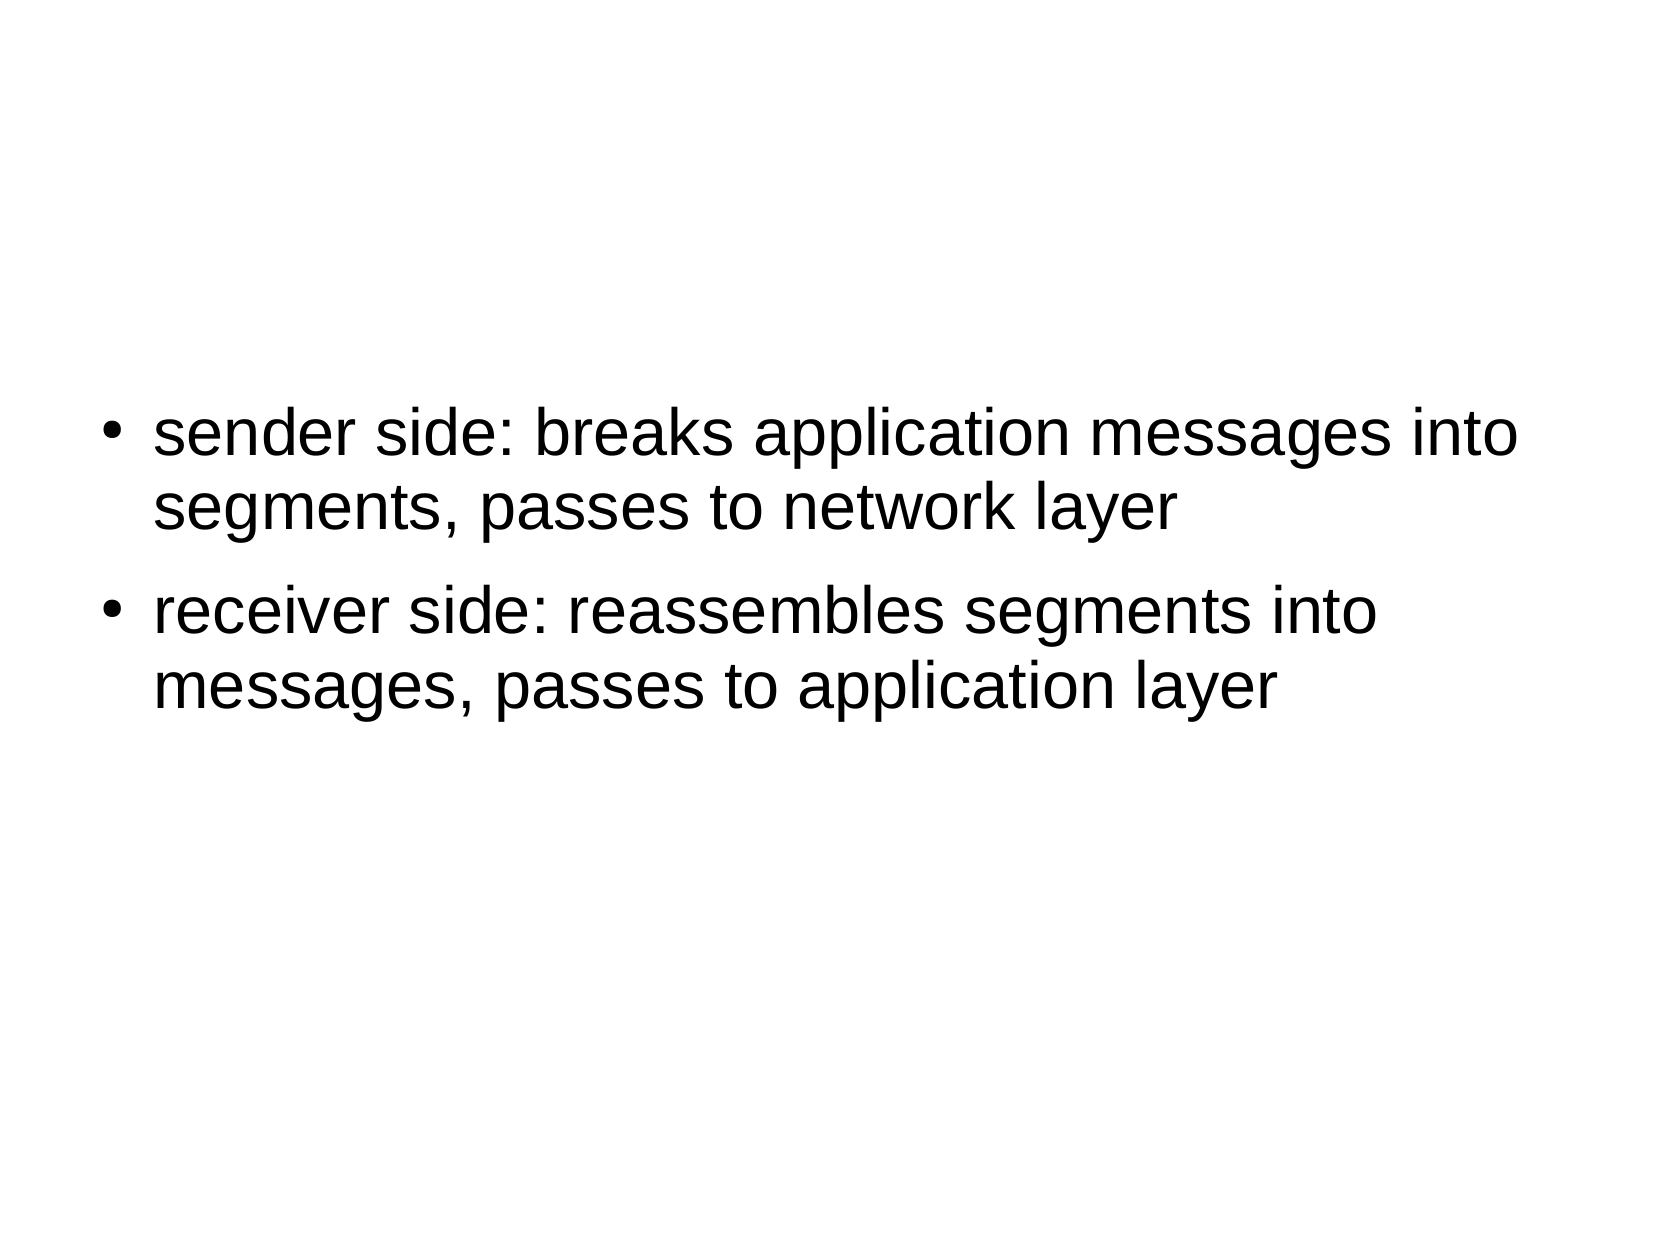

#
sender side: breaks application messages into segments, passes to network layer
receiver side: reassembles segments into messages, passes to application layer